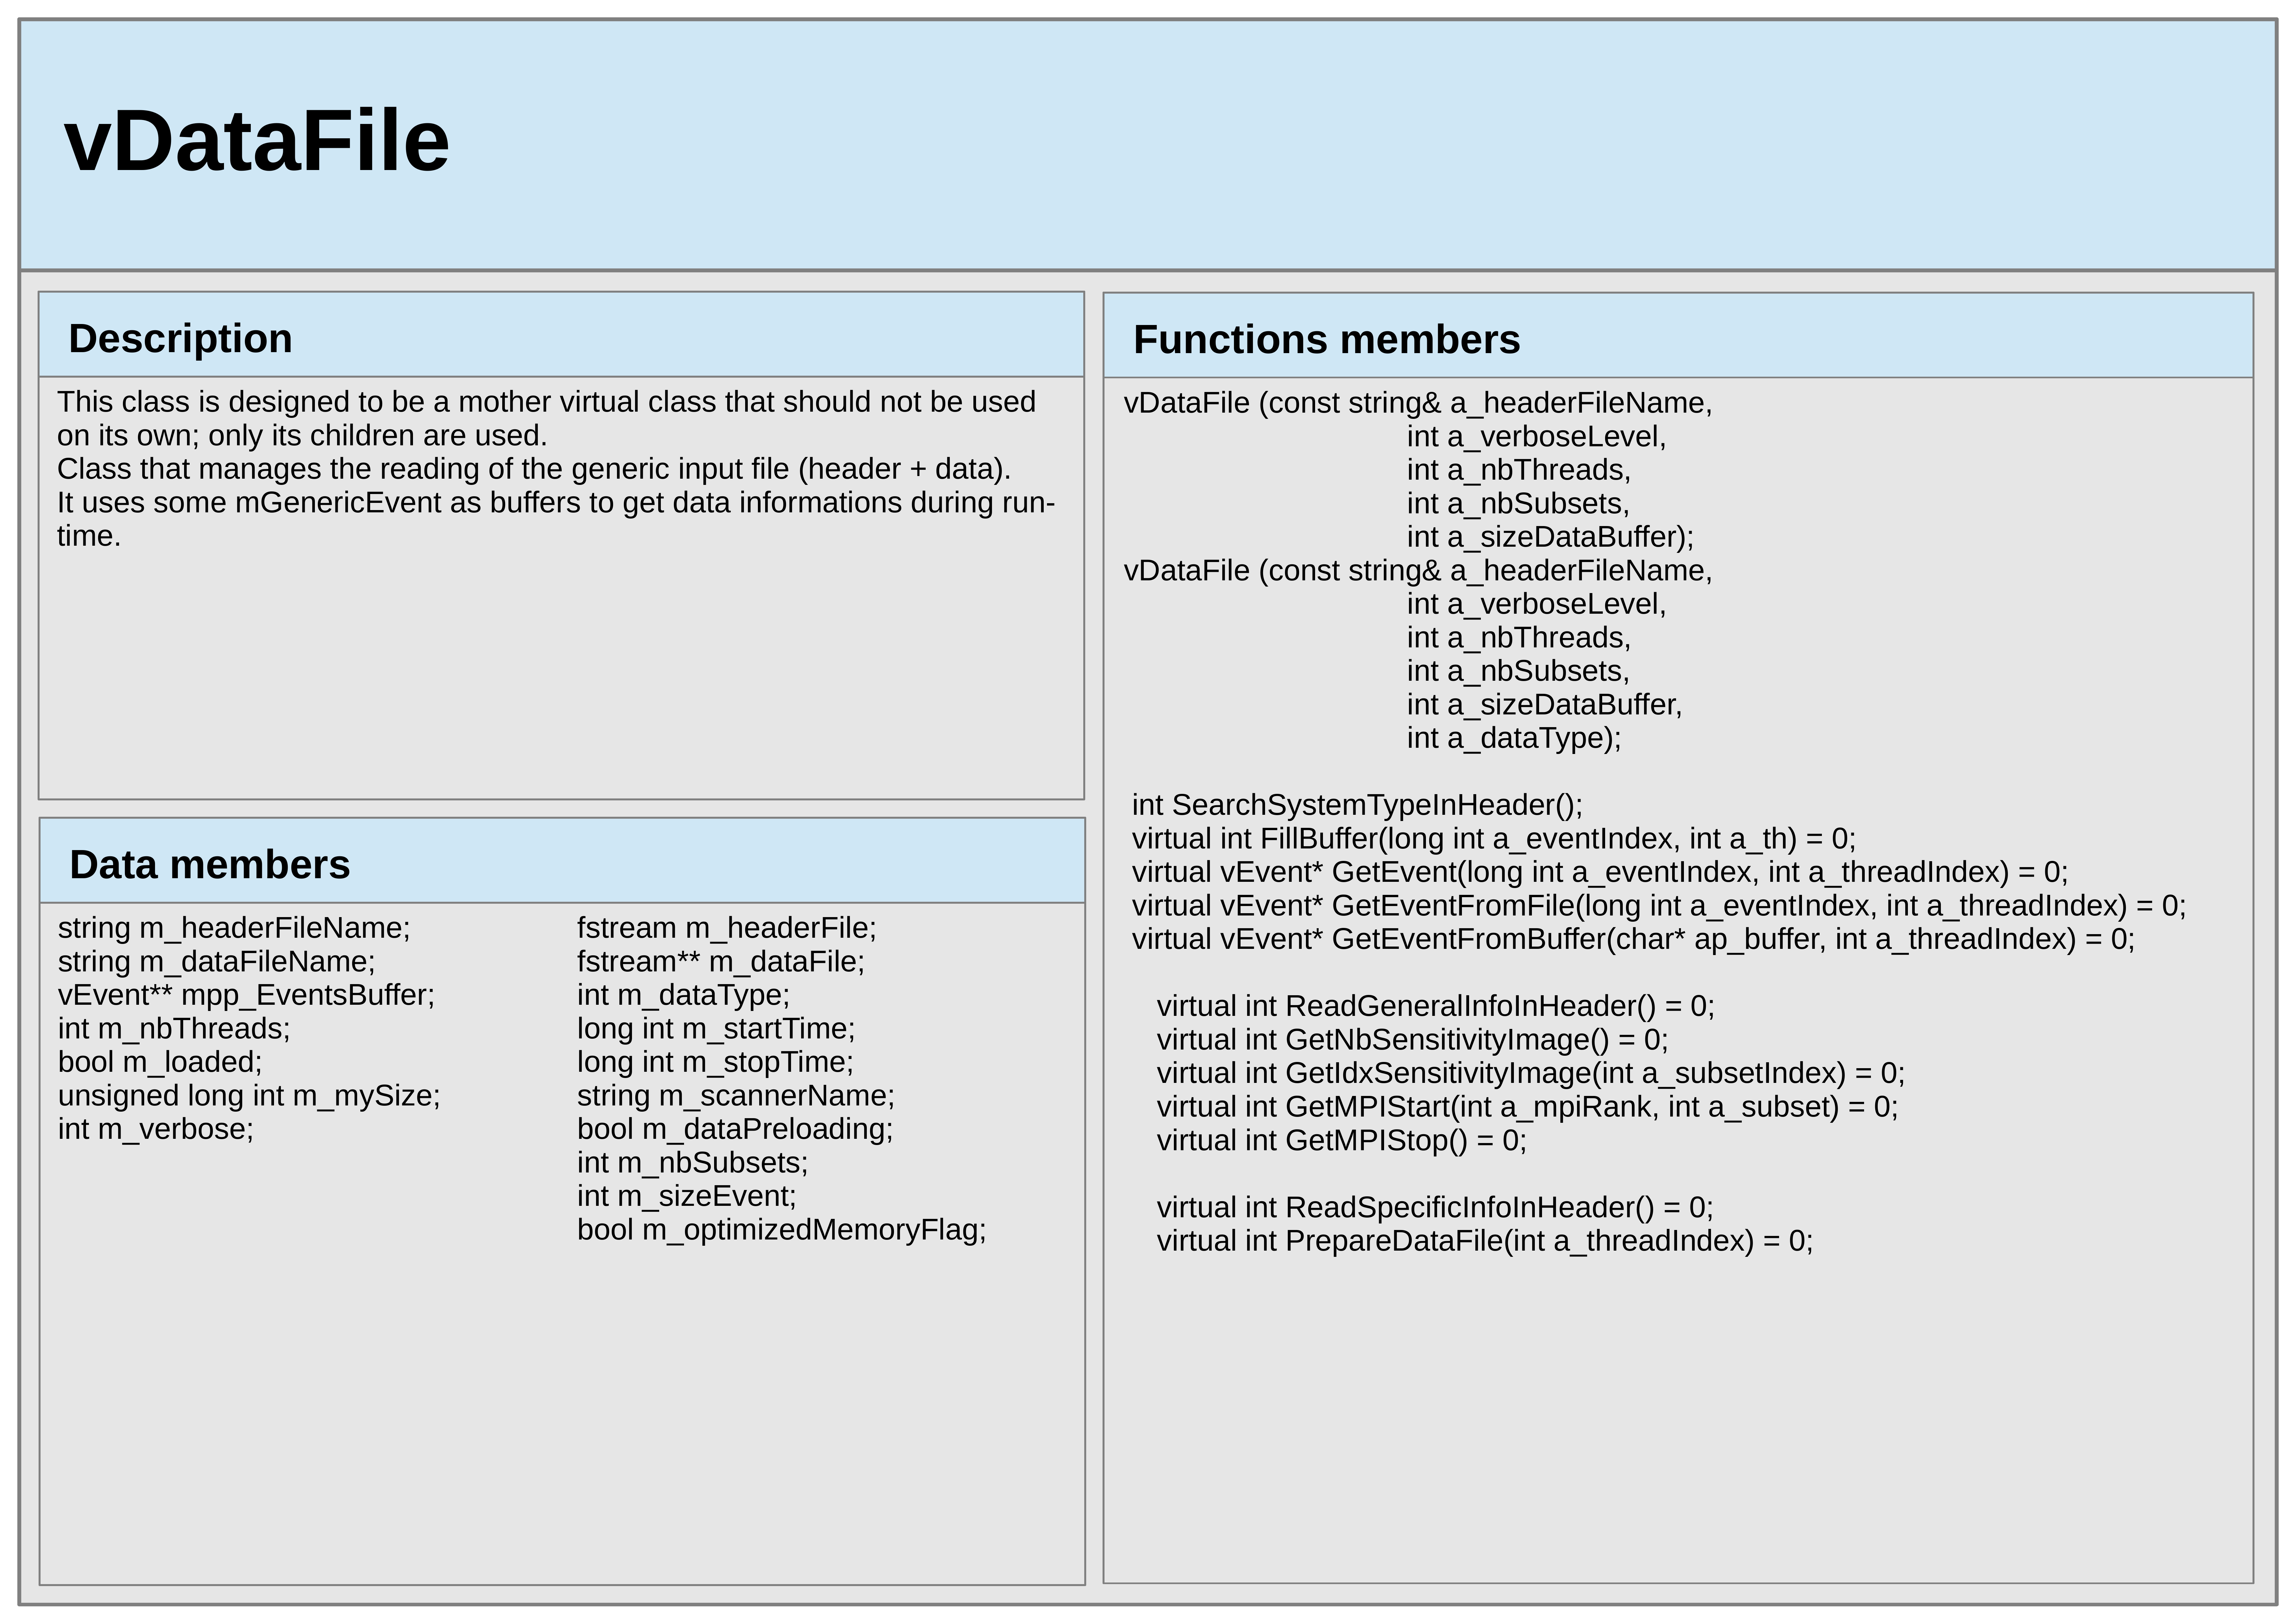

vDataFile
Description
Functions members
This class is designed to be a mother virtual class that should not be used on its own; only its children are used.
Class that manages the reading of the generic input file (header + data).
It uses some mGenericEvent as buffers to get data informations during run-time.
vDataFile (const string& a_headerFileName,
 int a_verboseLevel,
 int a_nbThreads,
 int a_nbSubsets,
 int a_sizeDataBuffer);
vDataFile (const string& a_headerFileName,
 int a_verboseLevel,
 int a_nbThreads,
 int a_nbSubsets,
 int a_sizeDataBuffer,
 int a_dataType);
 int SearchSystemTypeInHeader();
 virtual int FillBuffer(long int a_eventIndex, int a_th) = 0;
 virtual vEvent* GetEvent(long int a_eventIndex, int a_threadIndex) = 0;
 virtual vEvent* GetEventFromFile(long int a_eventIndex, int a_threadIndex) = 0;
 virtual vEvent* GetEventFromBuffer(char* ap_buffer, int a_threadIndex) = 0;
 virtual int ReadGeneralInfoInHeader() = 0;
 virtual int GetNbSensitivityImage() = 0;
 virtual int GetIdxSensitivityImage(int a_subsetIndex) = 0;
 virtual int GetMPIStart(int a_mpiRank, int a_subset) = 0;
 virtual int GetMPIStop() = 0;
 virtual int ReadSpecificInfoInHeader() = 0;
 virtual int PrepareDataFile(int a_threadIndex) = 0;
Data members
string m_headerFileName;
string m_dataFileName;
vEvent** mpp_EventsBuffer;
int m_nbThreads;
bool m_loaded;
unsigned long int m_mySize;
int m_verbose;
fstream m_headerFile;
fstream** m_dataFile;
int m_dataType;
long int m_startTime;
long int m_stopTime;
string m_scannerName;
bool m_dataPreloading;
int m_nbSubsets;
int m_sizeEvent;
bool m_optimizedMemoryFlag;